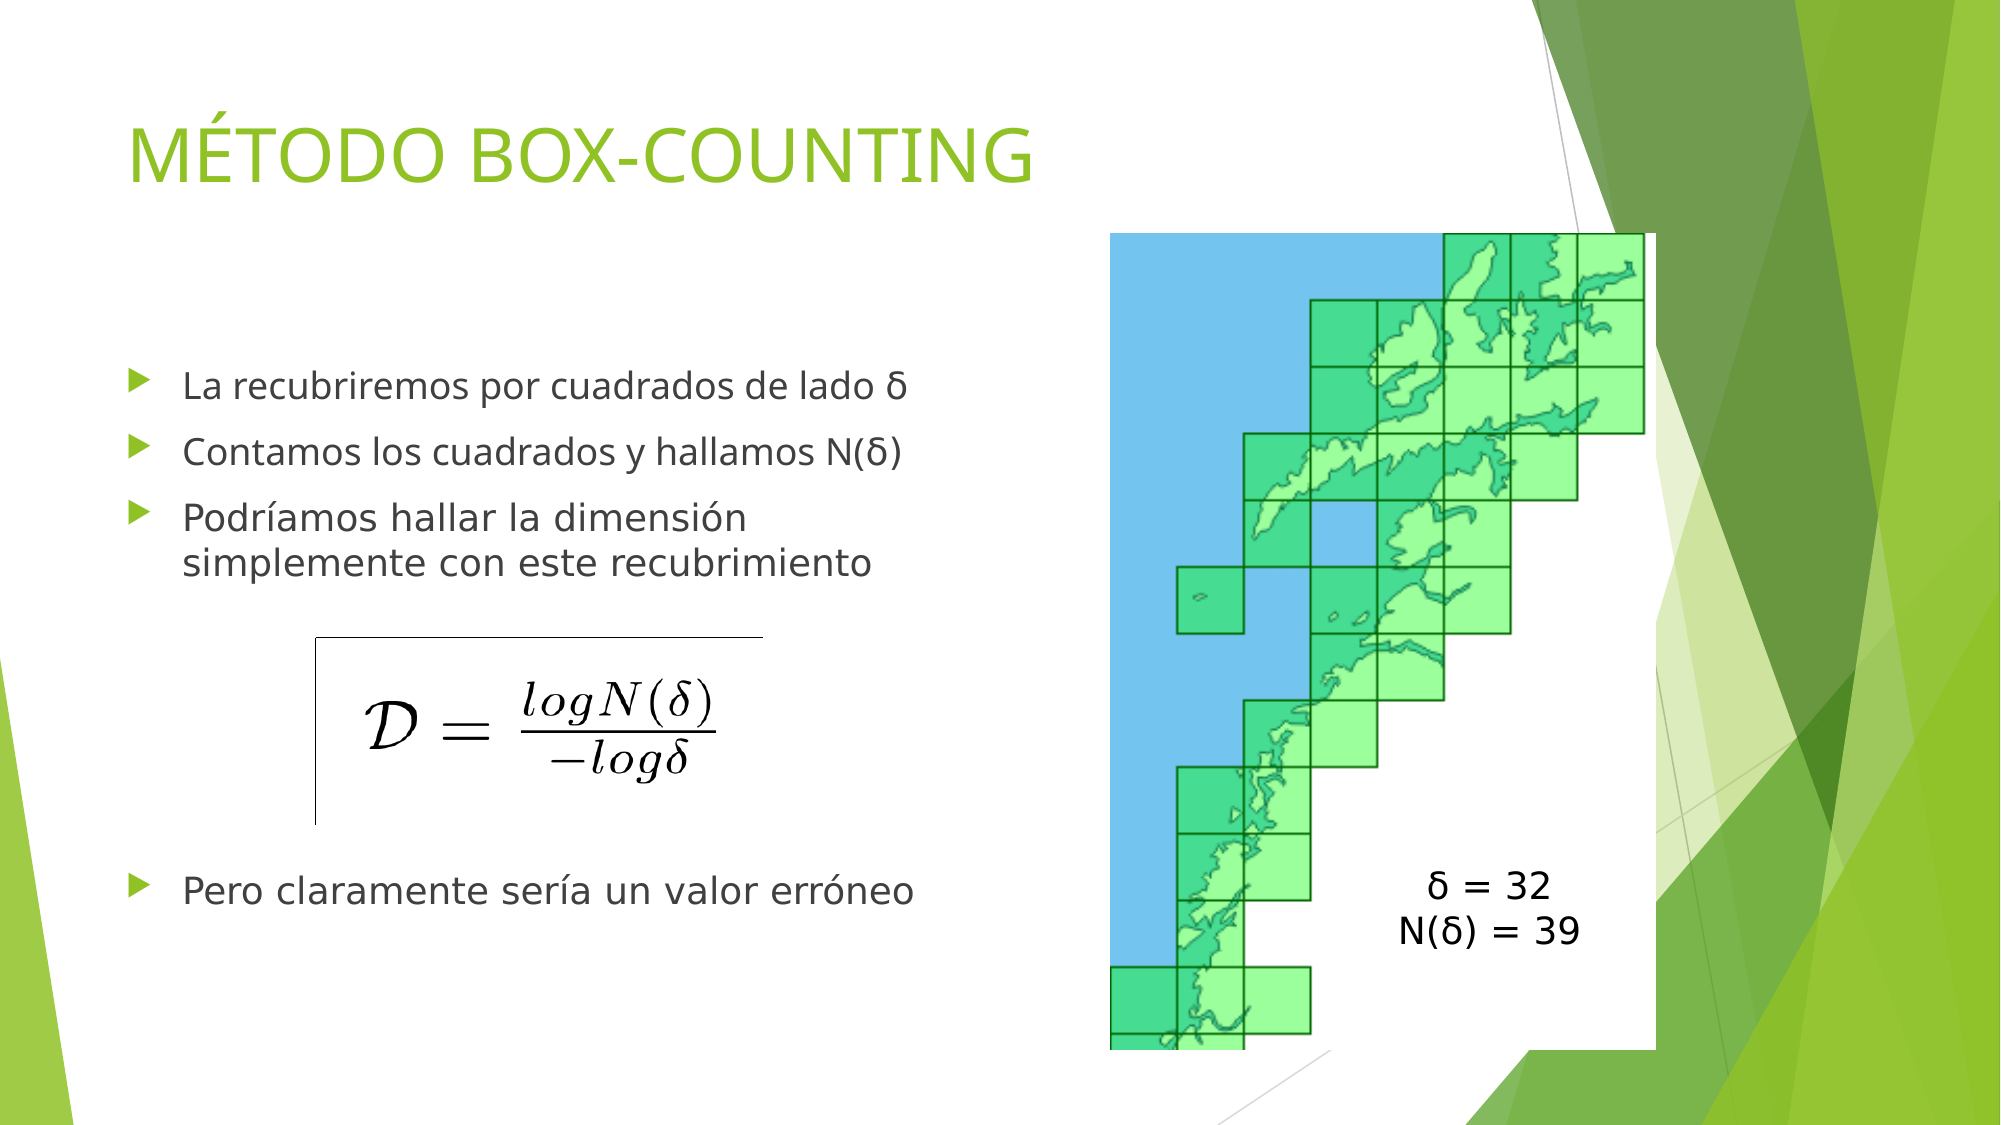

# MÉTODO BOX-COUNTING
La recubriremos por cuadrados de lado δ
Contamos los cuadrados y hallamos N(δ)
Podríamos hallar la dimensión simplemente con este recubrimiento
Pero claramente sería un valor erróneo
δ = 32
N(δ) = 39